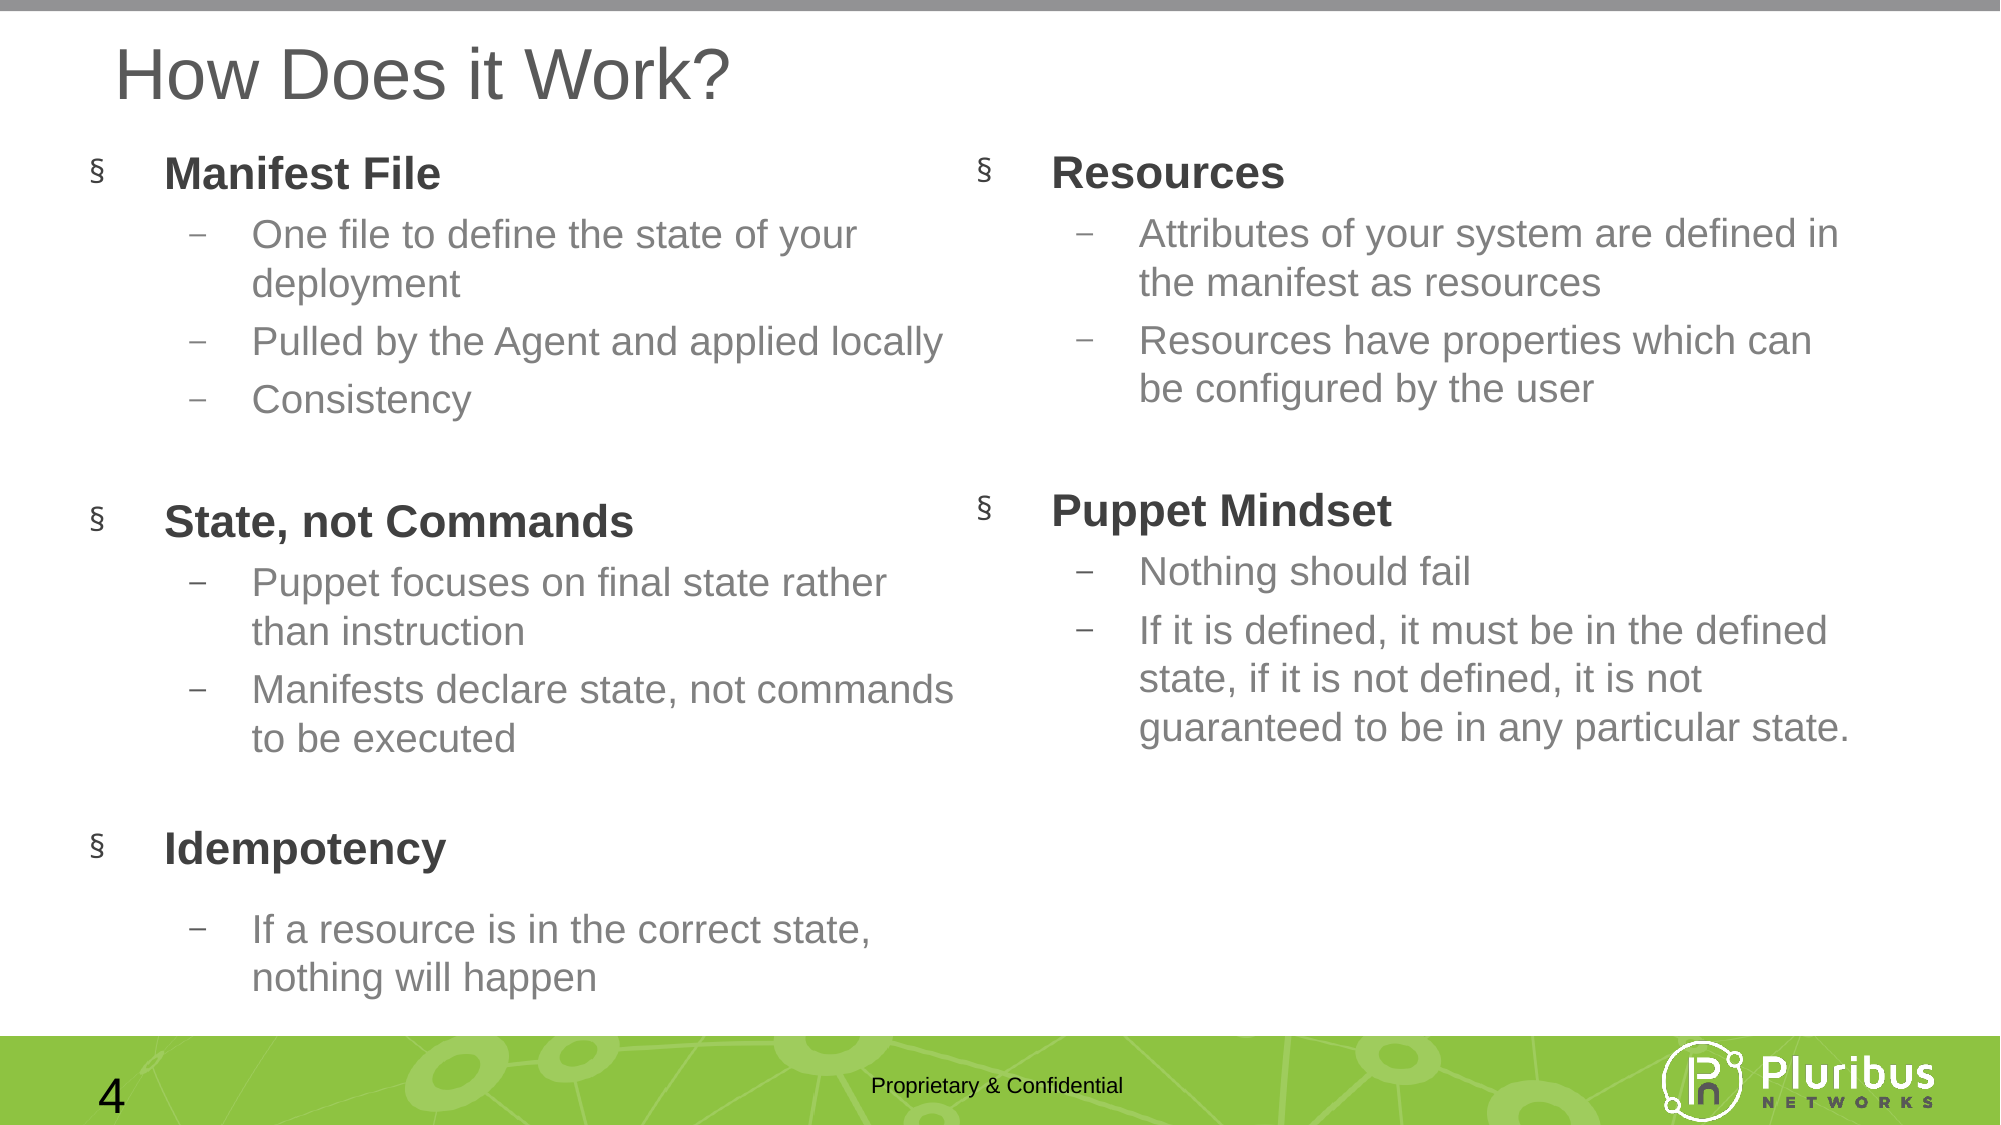

# How Does it Work?
Resources
Attributes of your system are defined in the manifest as resources
Resources have properties which can be configured by the user
Puppet Mindset
Nothing should fail
If it is defined, it must be in the defined state, if it is not defined, it is not guaranteed to be in any particular state.
Manifest File
One file to define the state of your deployment
Pulled by the Agent and applied locally
Consistency
State, not Commands
Puppet focuses on final state rather than instruction
Manifests declare state, not commands to be executed
Idempotency
If a resource is in the correct state, nothing will happen